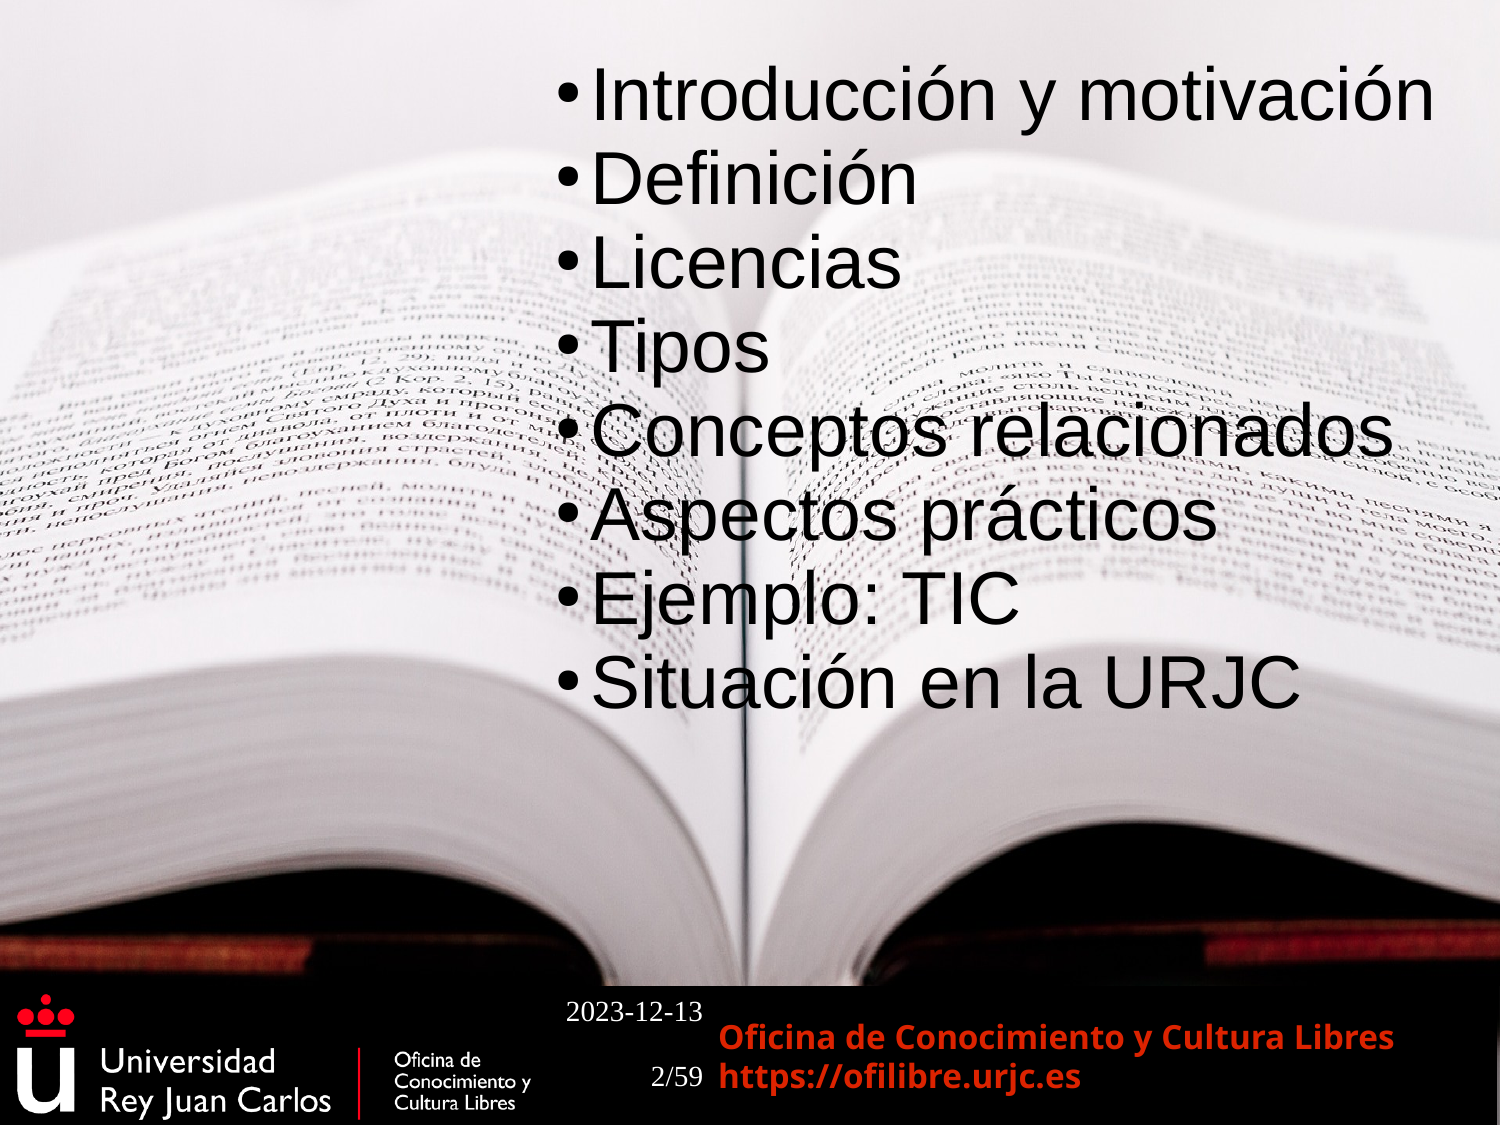

Introducción y motivación
Definición
Licencias
Tipos
Conceptos relacionados
Aspectos prácticos
Ejemplo: TIC
Situación en la URJC
#